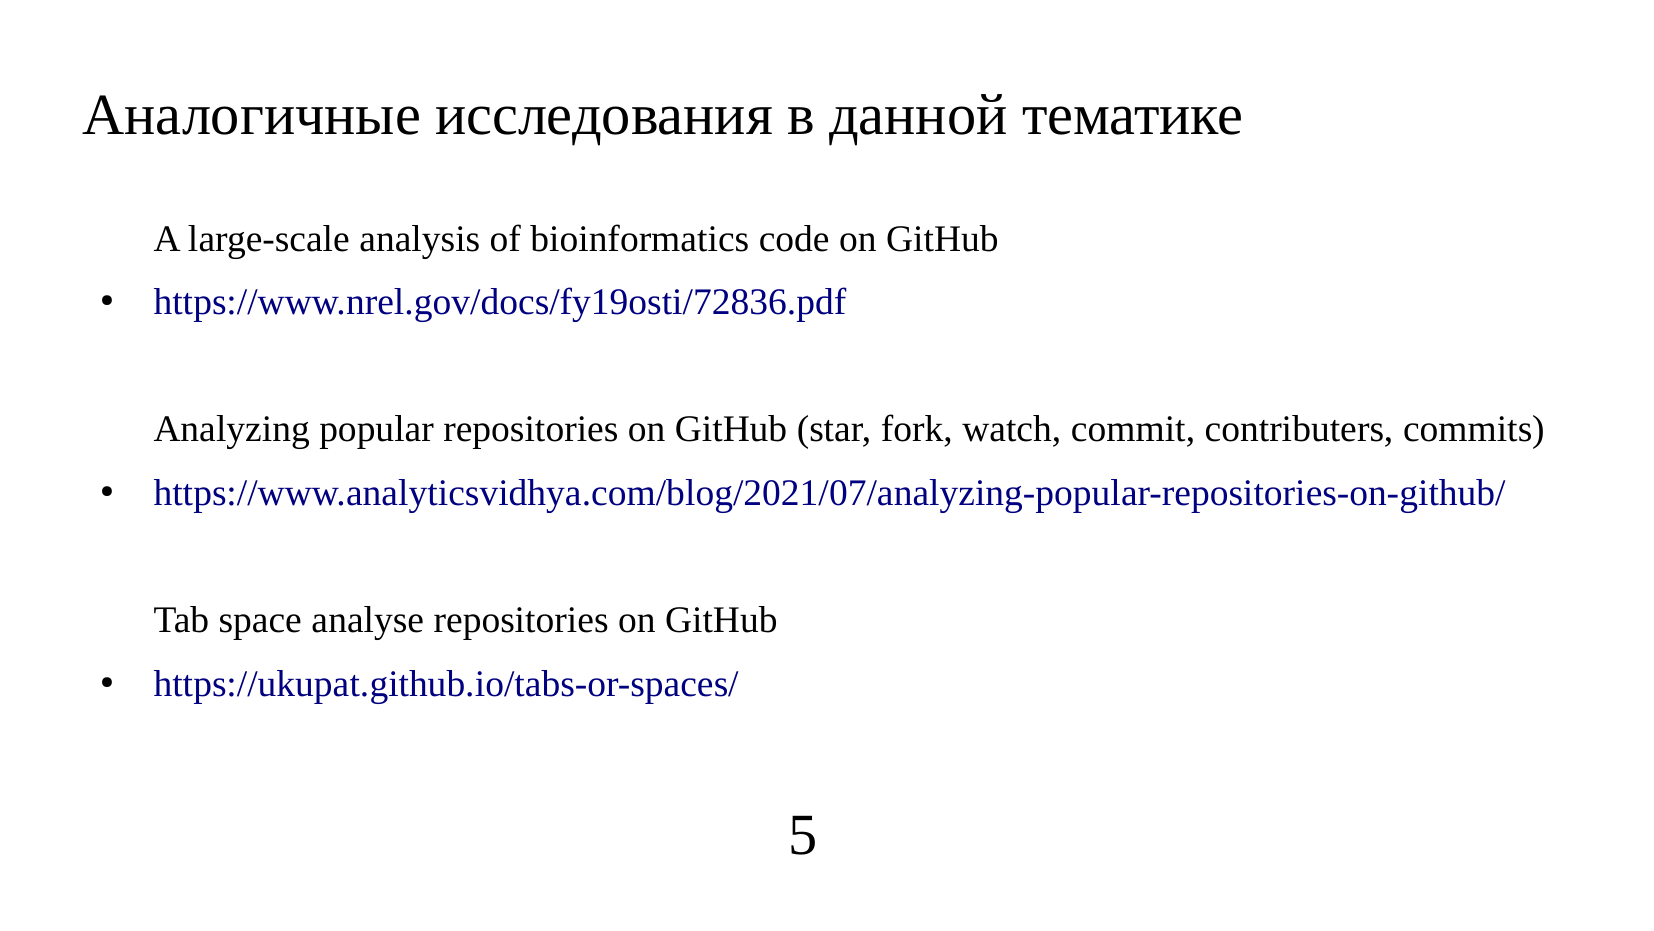

# Аналогичные исследования в данной тематике
A large-scale analysis of bioinformatics code on GitHub
https://www.nrel.gov/docs/fy19osti/72836.pdf
Analyzing popular repositories on GitHub (star, fork, watch, commit, contributers, commits)
https://www.analyticsvidhya.com/blog/2021/07/analyzing-popular-repositories-on-github/
Tab space analyse repositories on GitHub
https://ukupat.github.io/tabs-or-spaces/